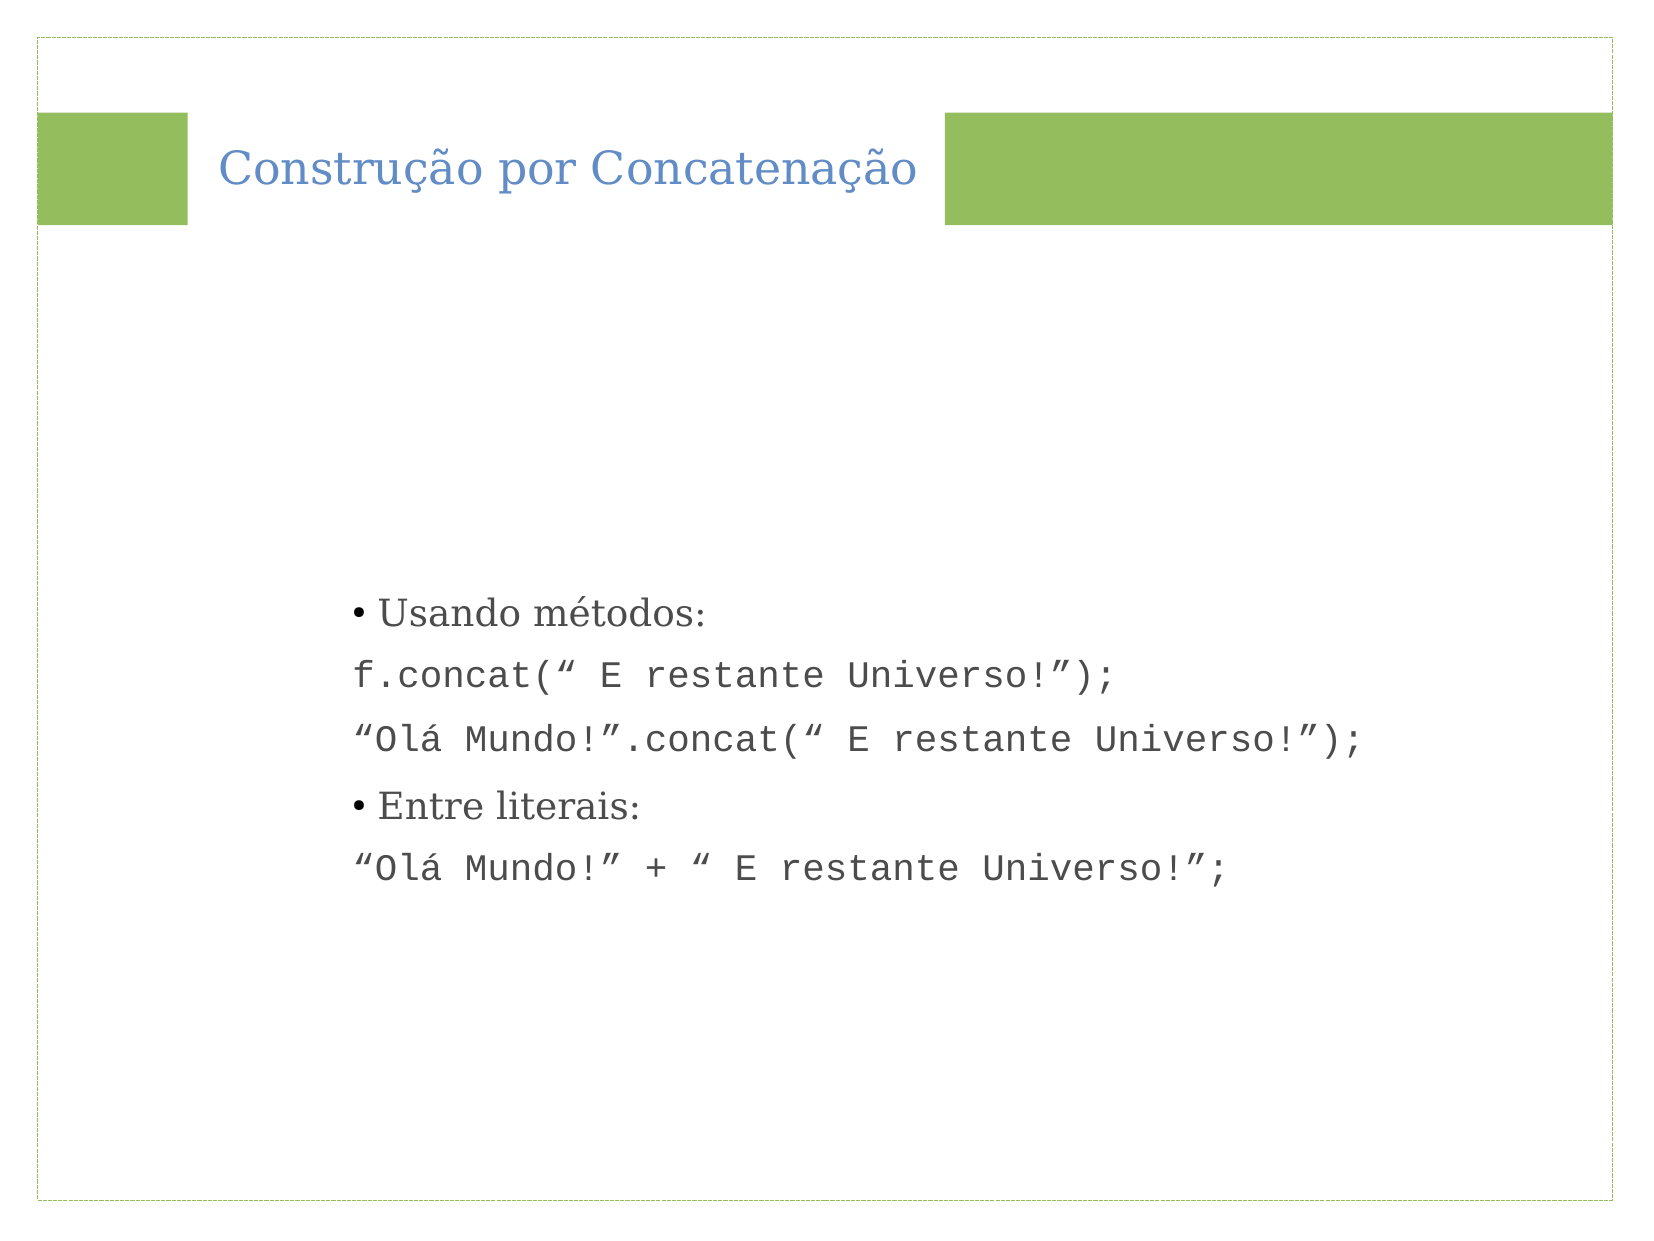

Construção por Concatenação
 Usando métodos:
f.concat(“ E restante Universo!”);
“Olá Mundo!”.concat(“ E restante Universo!”);
 Entre literais:
“Olá Mundo!” + “ E restante Universo!”;